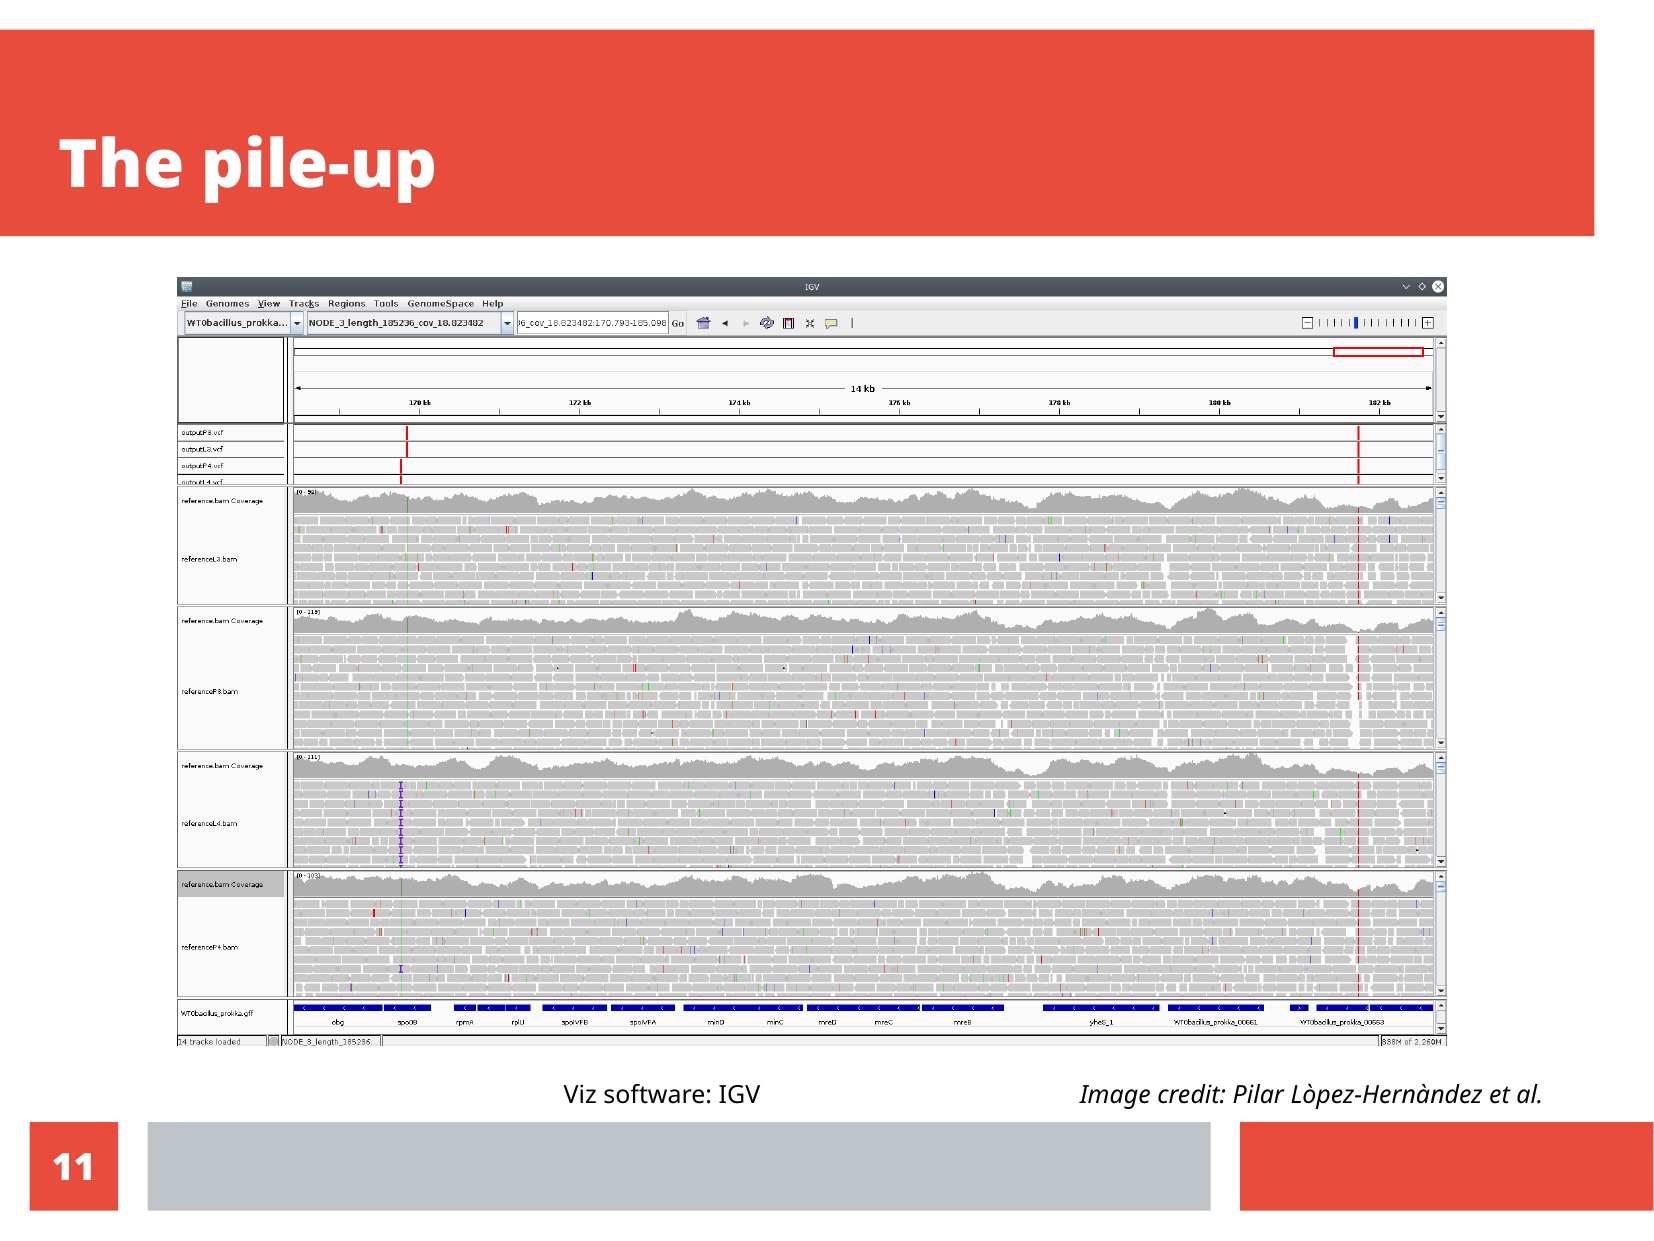

# The pile-up
Image credit: Pilar Lòpez-Hernàndez et al.
Viz software: IGV
11